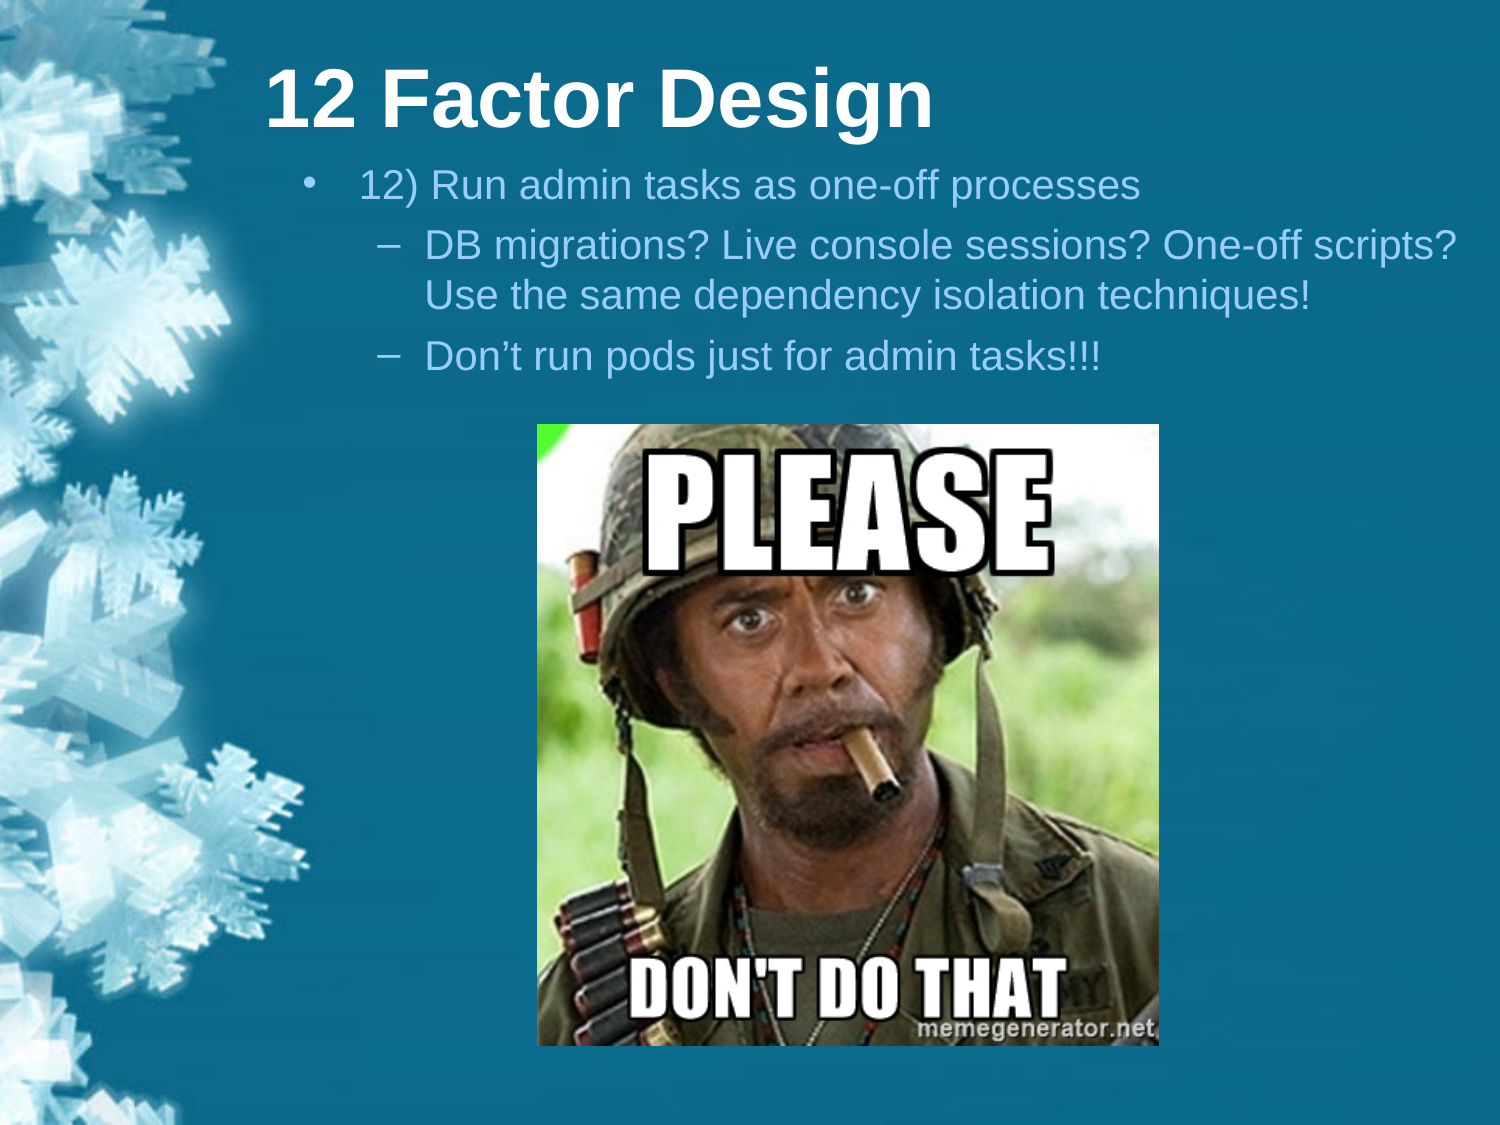

# 12 Factor Design
12) Run admin tasks as one-off processes
DB migrations? Live console sessions? One-off scripts? Use the same dependency isolation techniques!
Don’t run pods just for admin tasks!!!